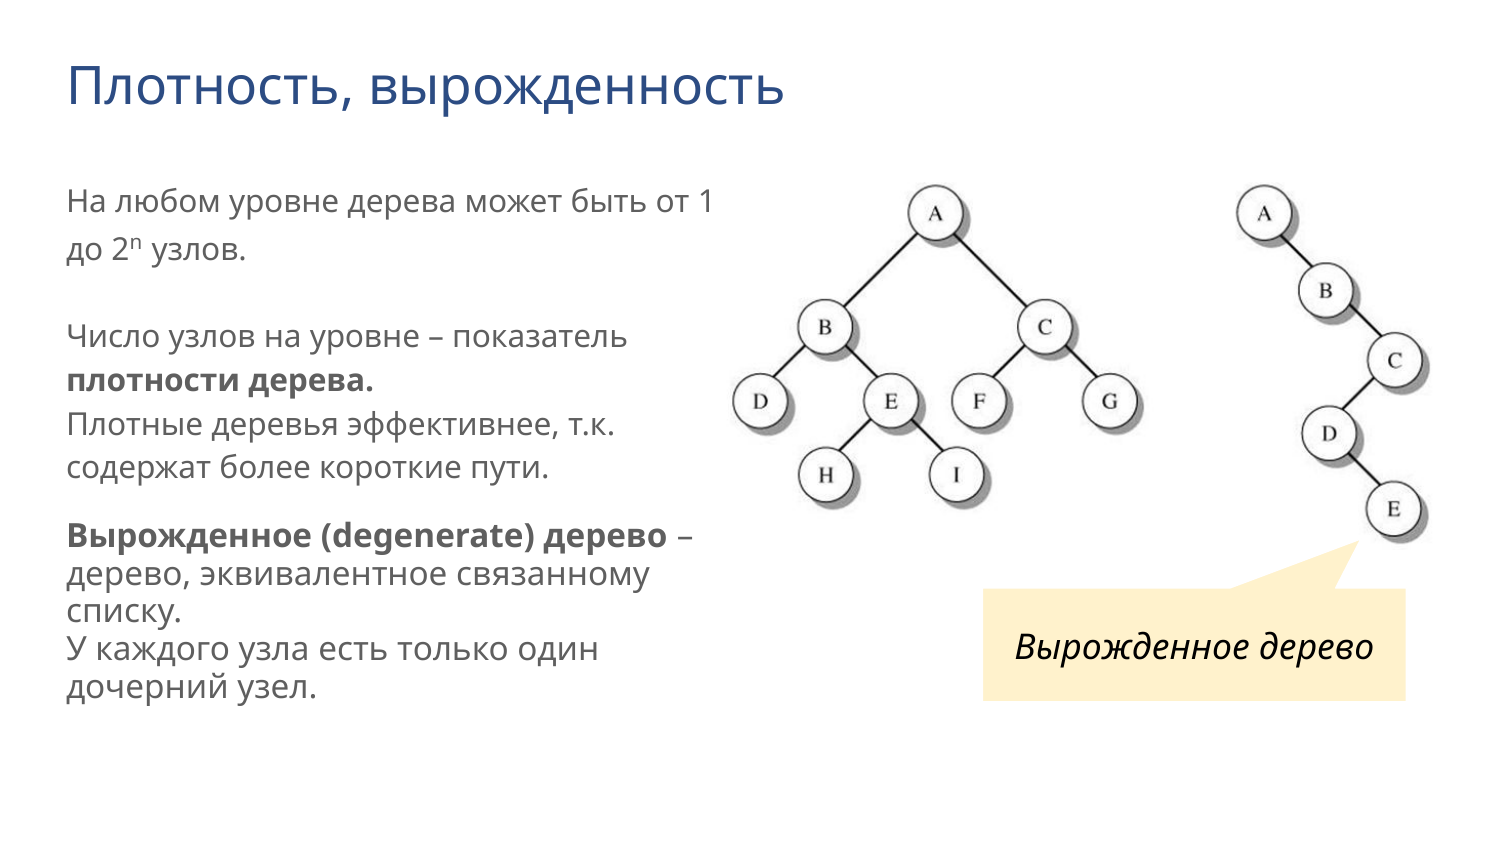

# Плотность, вырожденность
На любом уровне дерева может быть от 1 до 2n узлов.
Число узлов на уровне – показатель плотности дерева.
Плотные деревья эффективнее, т.к. содержат более короткие пути.
Вырожденное (degenerate) дерево – дерево, эквивалентное связанному списку.
У каждого узла есть только один дочерний узел.
Вырожденное дерево